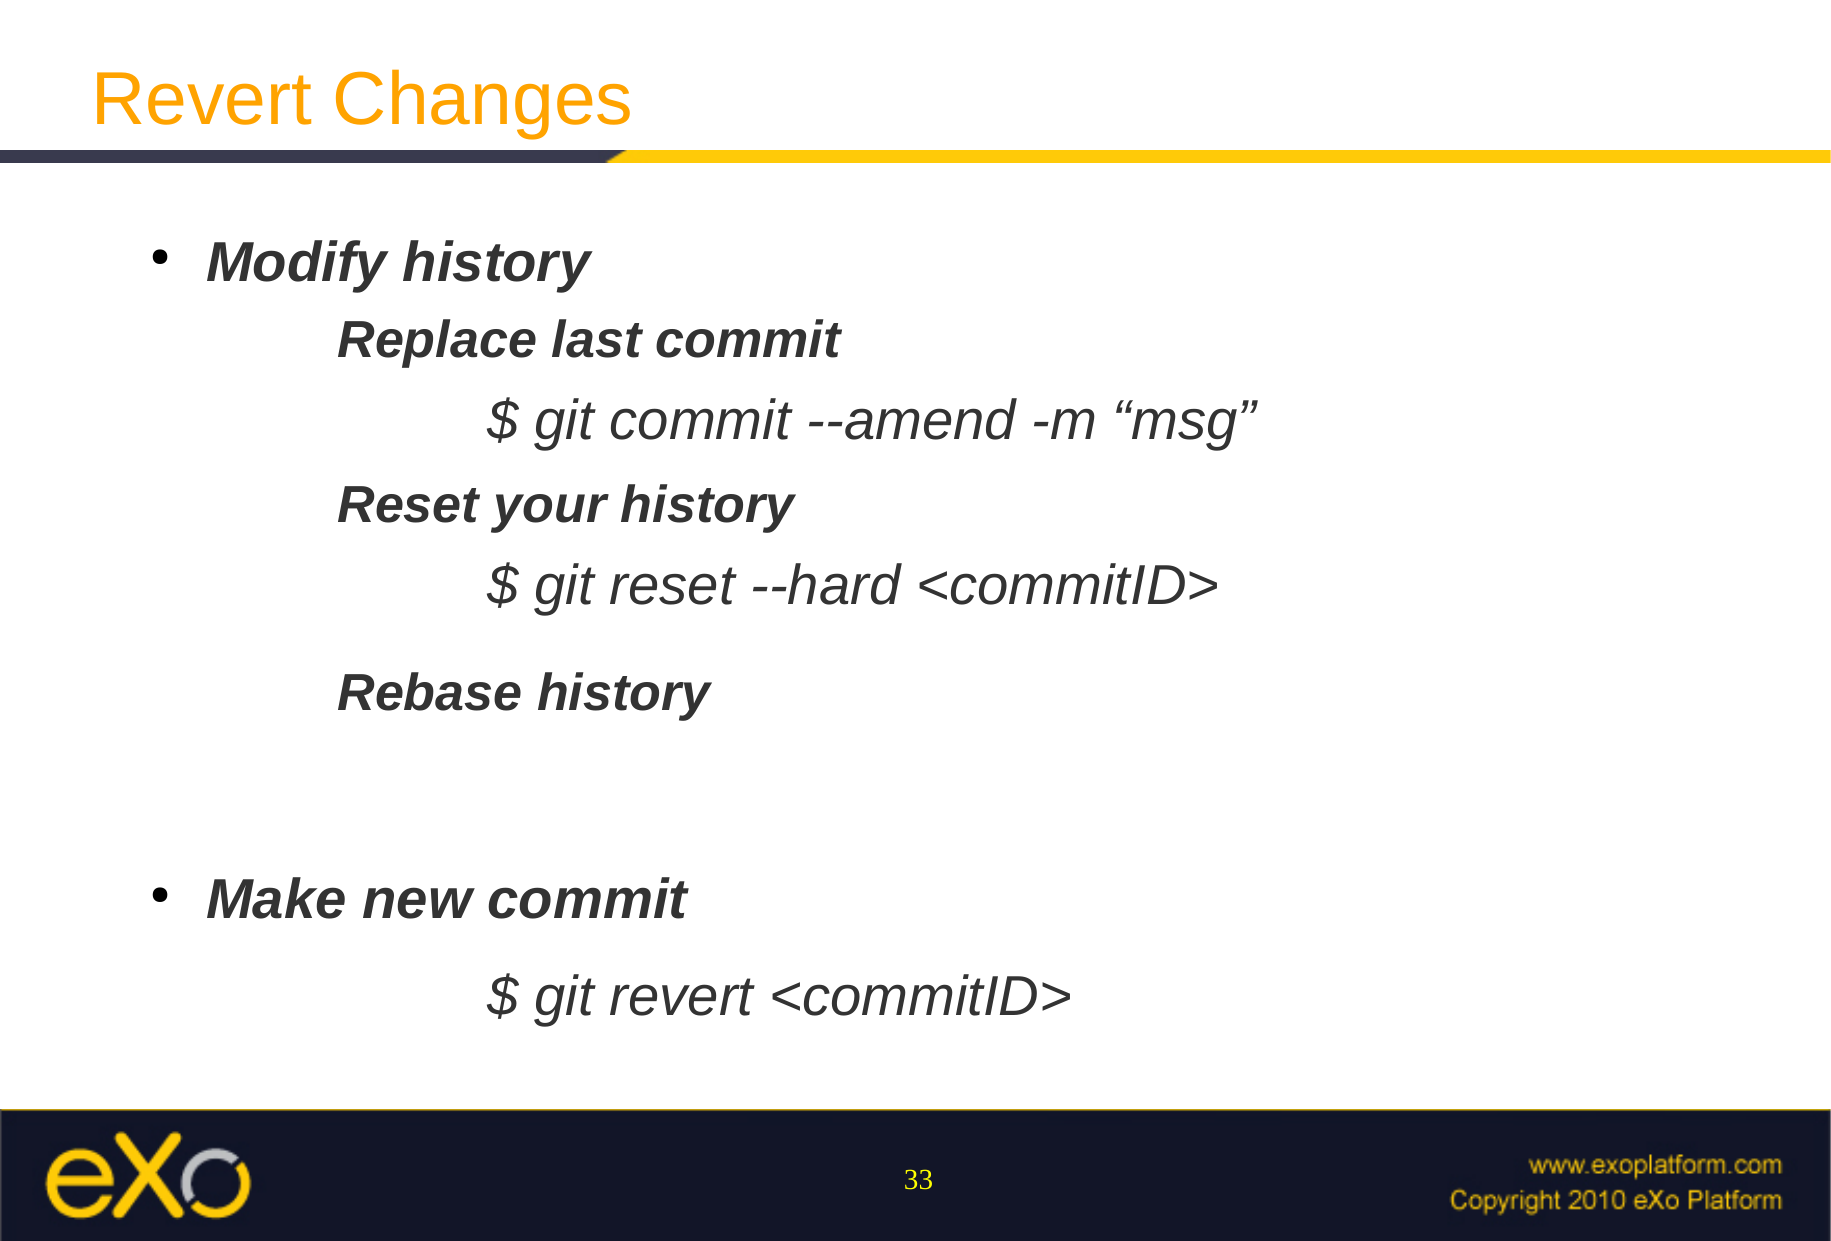

Revert Changes
# Modify history
Replace last commit
$ git commit --amend -m “msg”
Reset your history
$ git reset --hard <commitID>
Rebase history
Make new commit
$ git revert <commitID>